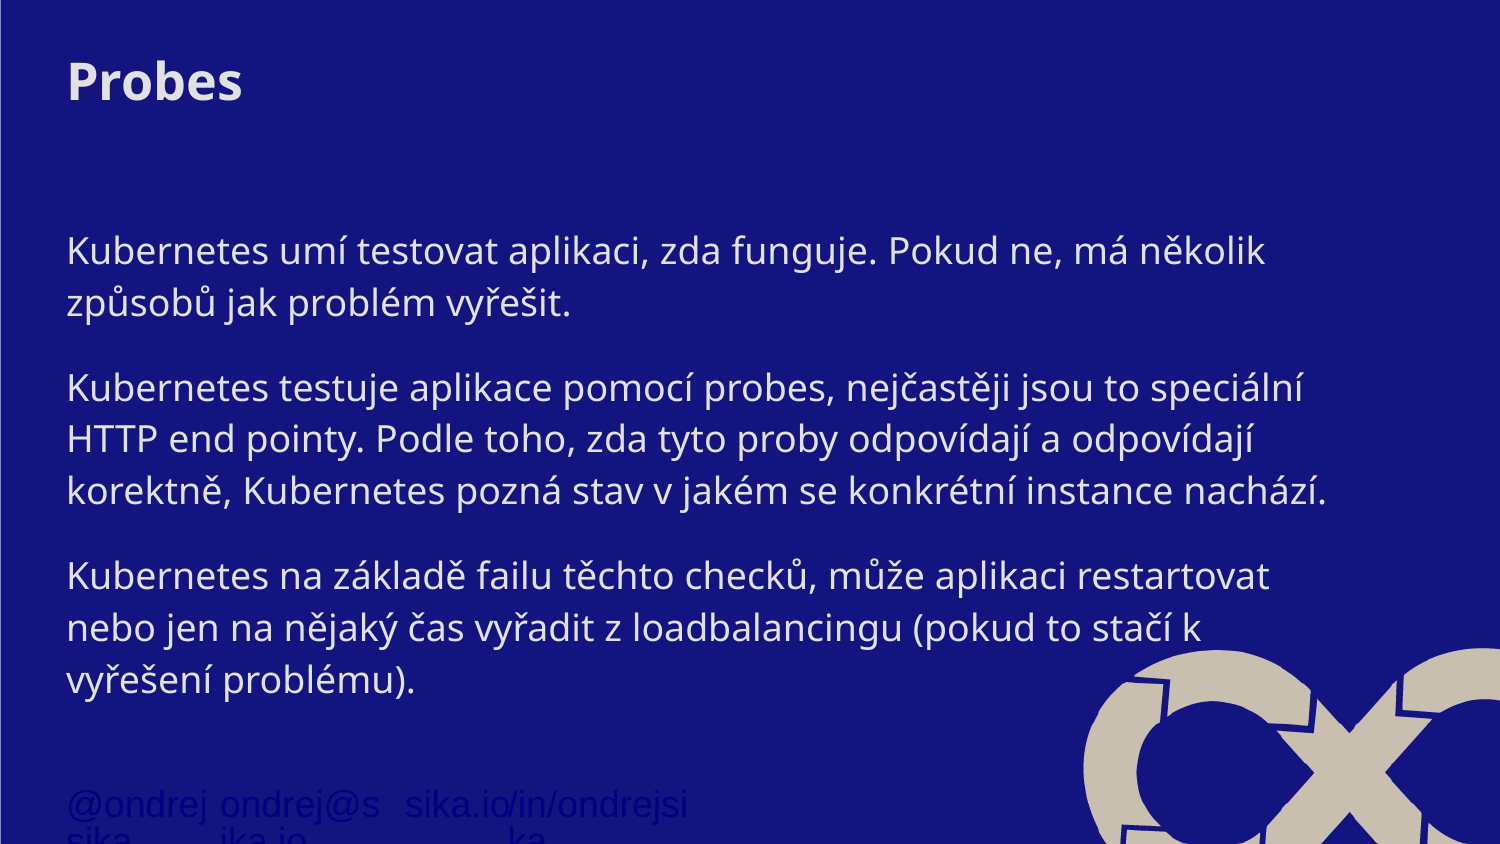

# Probes
Kubernetes umí testovat aplikaci, zda funguje. Pokud ne, má několik způsobů jak problém vyřešit.
Kubernetes testuje aplikace pomocí probes, nejčastěji jsou to speciální HTTP end pointy. Podle toho, zda tyto proby odpovídají a odpovídají korektně, Kubernetes pozná stav v jakém se konkrétní instance nachází.
Kubernetes na základě failu těchto checků, může aplikaci restartovat nebo jen na nějaký čas vyřadit z loadbalancingu (pokud to stačí k vyřešení problému).